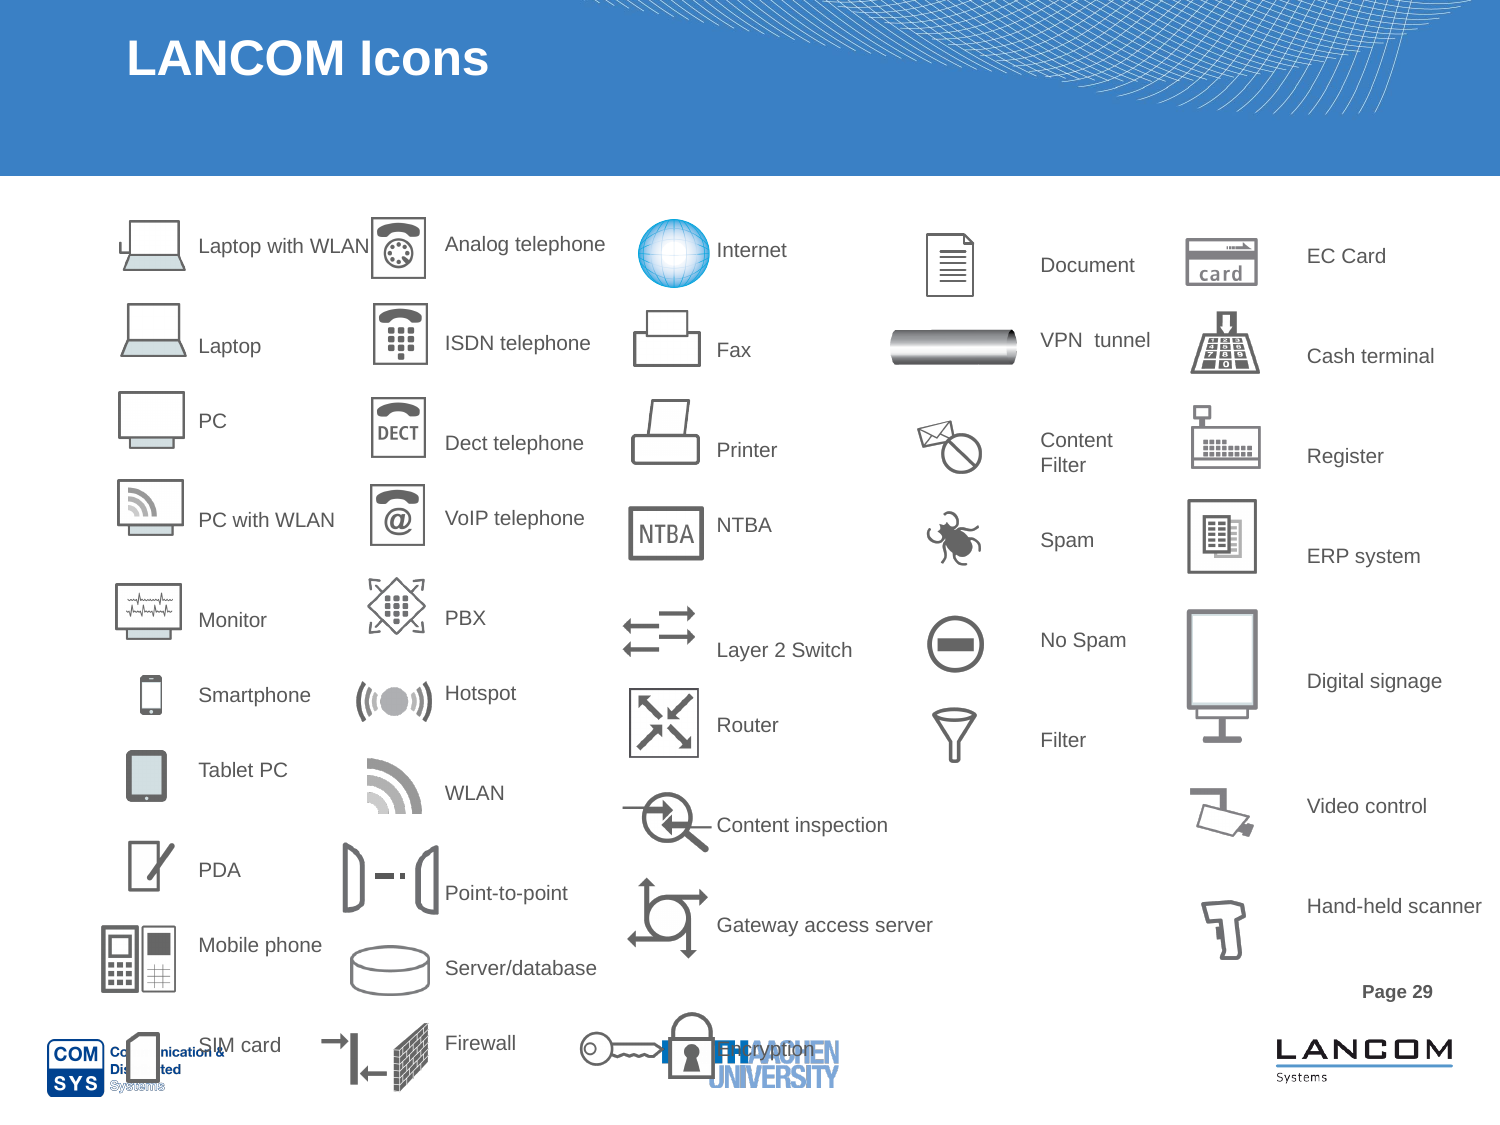

# LANCOM Icons
Analog telephone
ISDN telephone
Dect telephone
VoIP telephone
PBX
Hotspot
WLAN
Point-to-point
Server/database
Firewall
Laptop with WLAN
Laptop
PC
PC with WLAN
Monitor
Smartphone
Tablet PC
PDA
Mobile phone
SIM card
Internet
Fax
Printer
NTBA
Layer 2 Switch
Router
Content inspection
Gateway access server
Encryption
EC Card
Cash terminal
Register
ERP system
Digital signage
Video control
Hand-held scanner
Document
VPN tunnel
Content Filter
Spam
No Spam
Filter